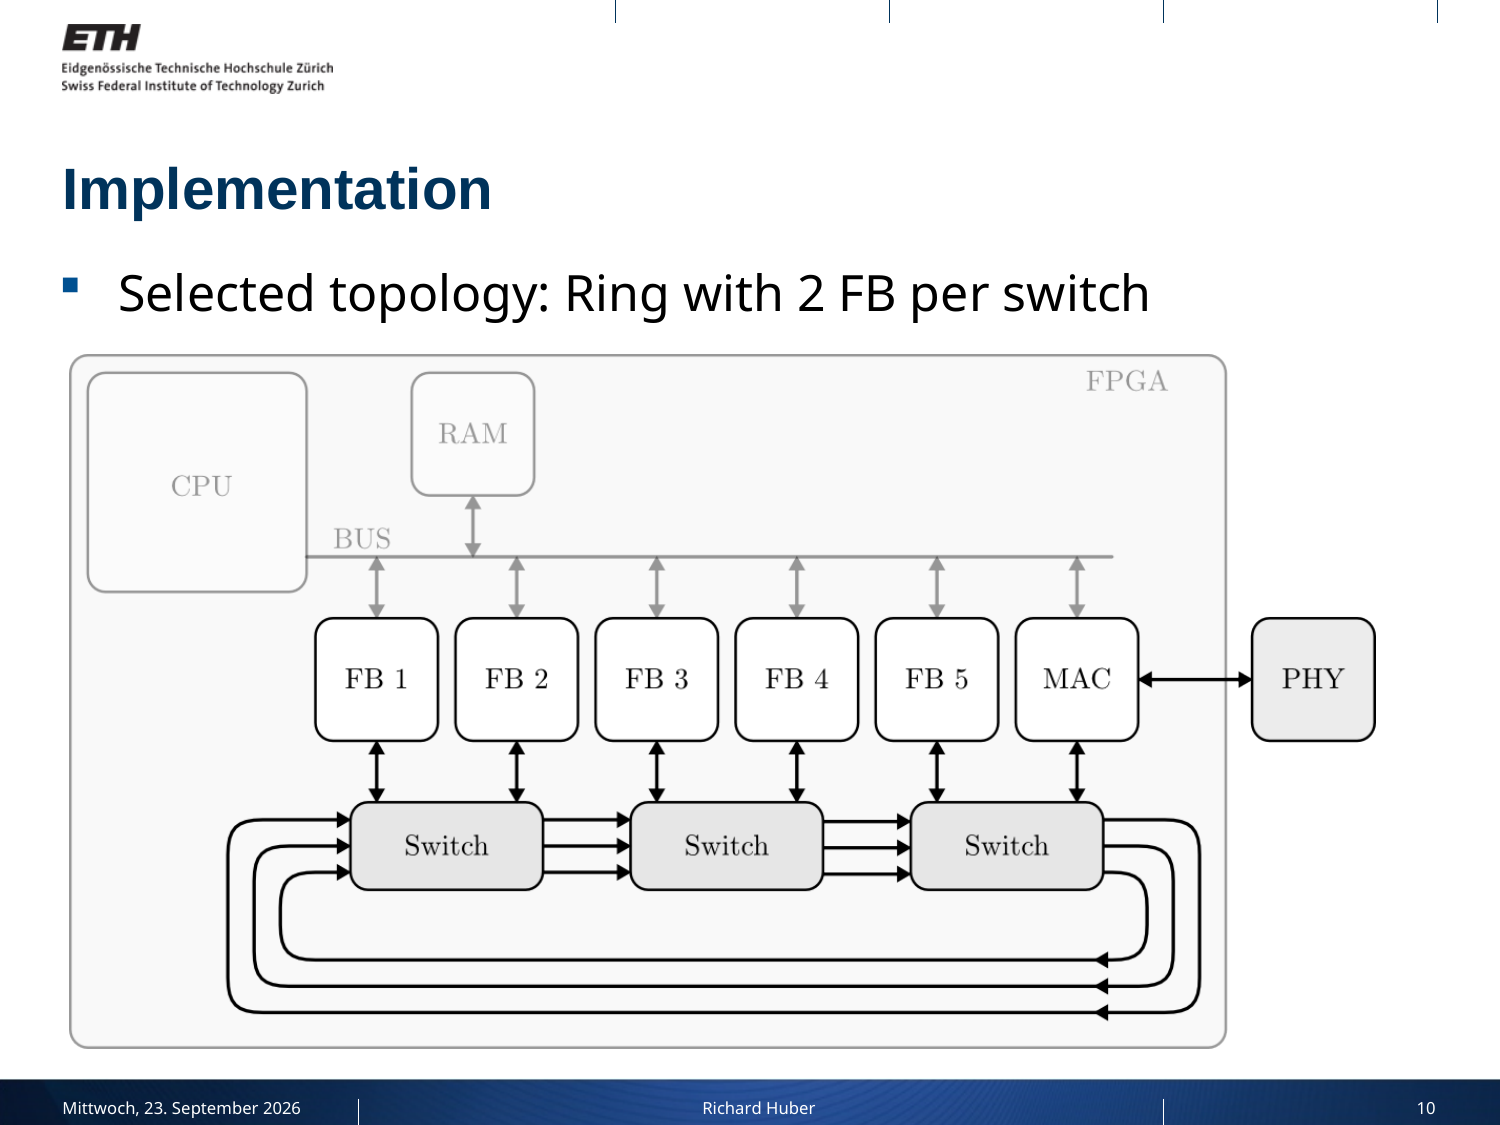

# Implementation
Selected topology: Ring with 2 FB per switch
10